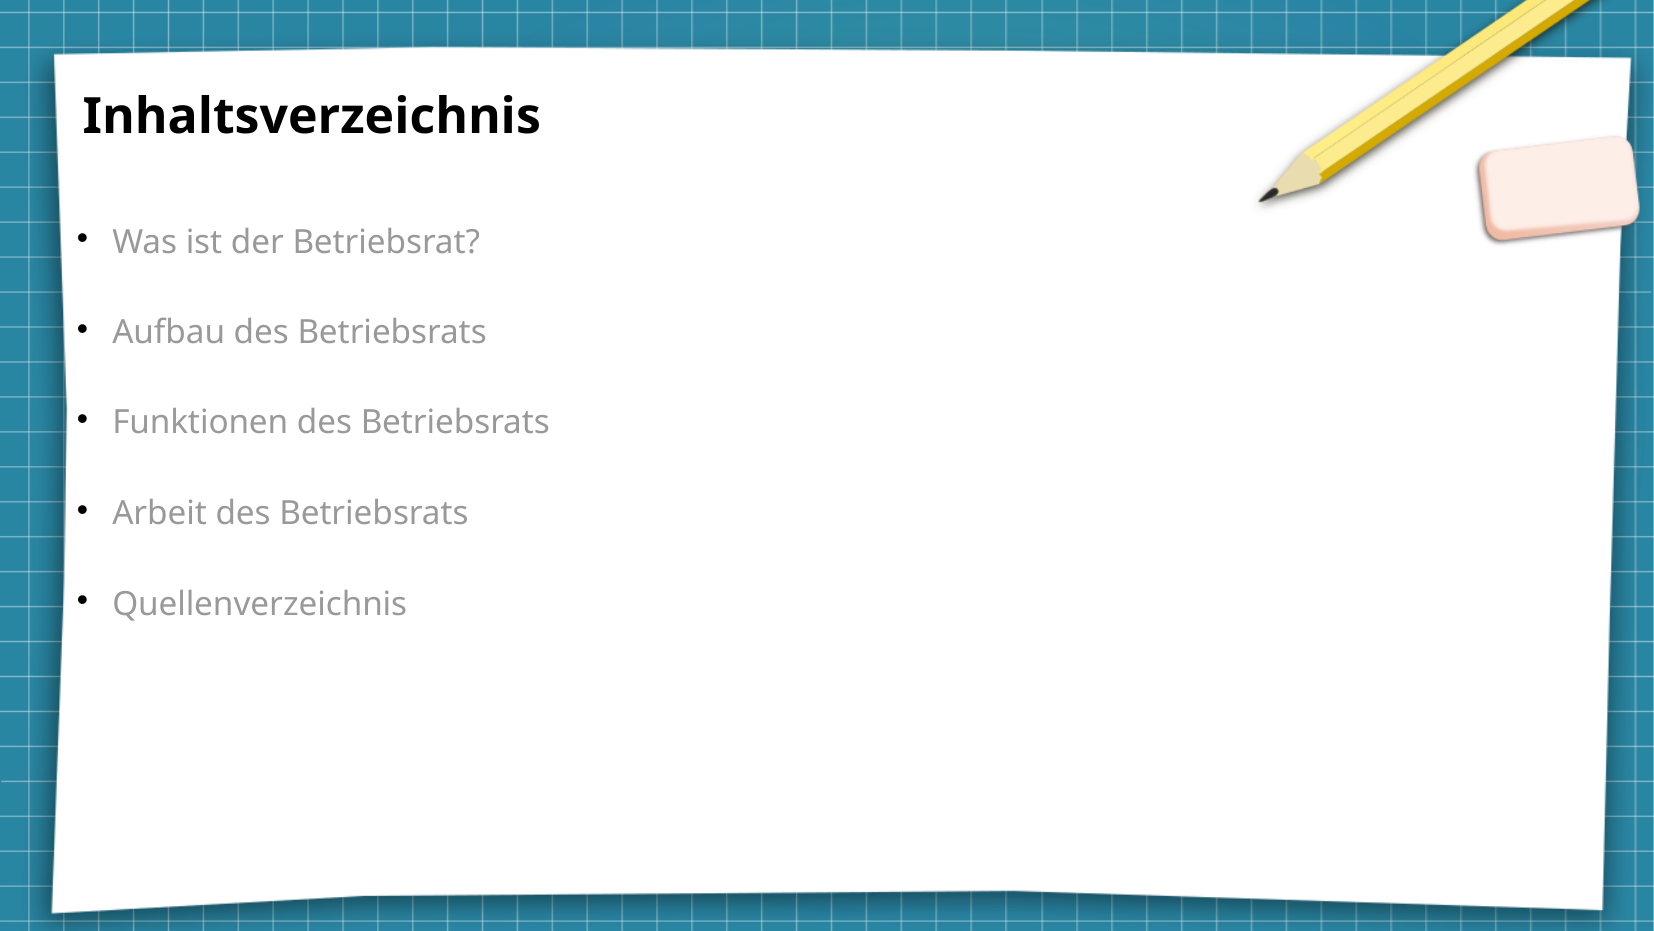

# Inhaltsverzeichnis
Was ist der Betriebsrat?
Aufbau des Betriebsrats
Funktionen des Betriebsrats
Arbeit des Betriebsrats
Quellenverzeichnis